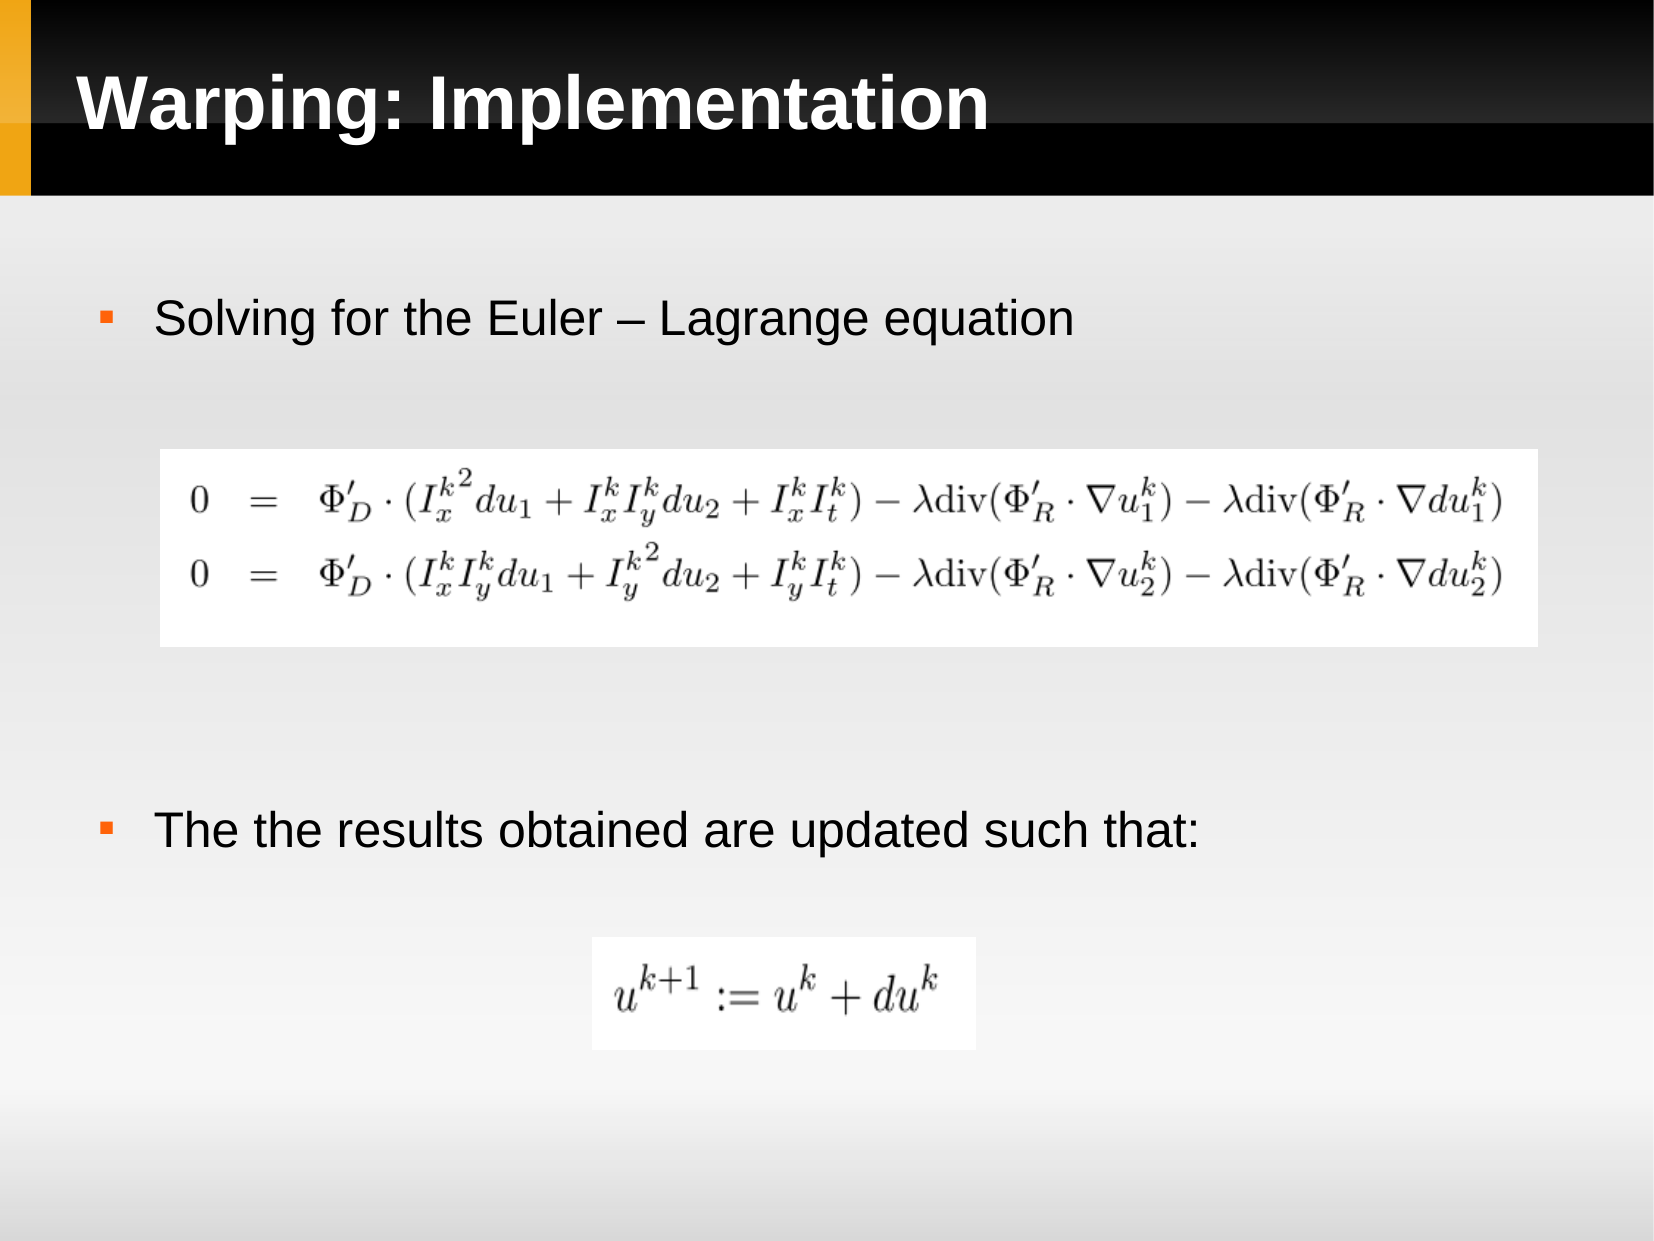

# Warping: Implementation
Solving for the Euler – Lagrange equation
The the results obtained are updated such that: